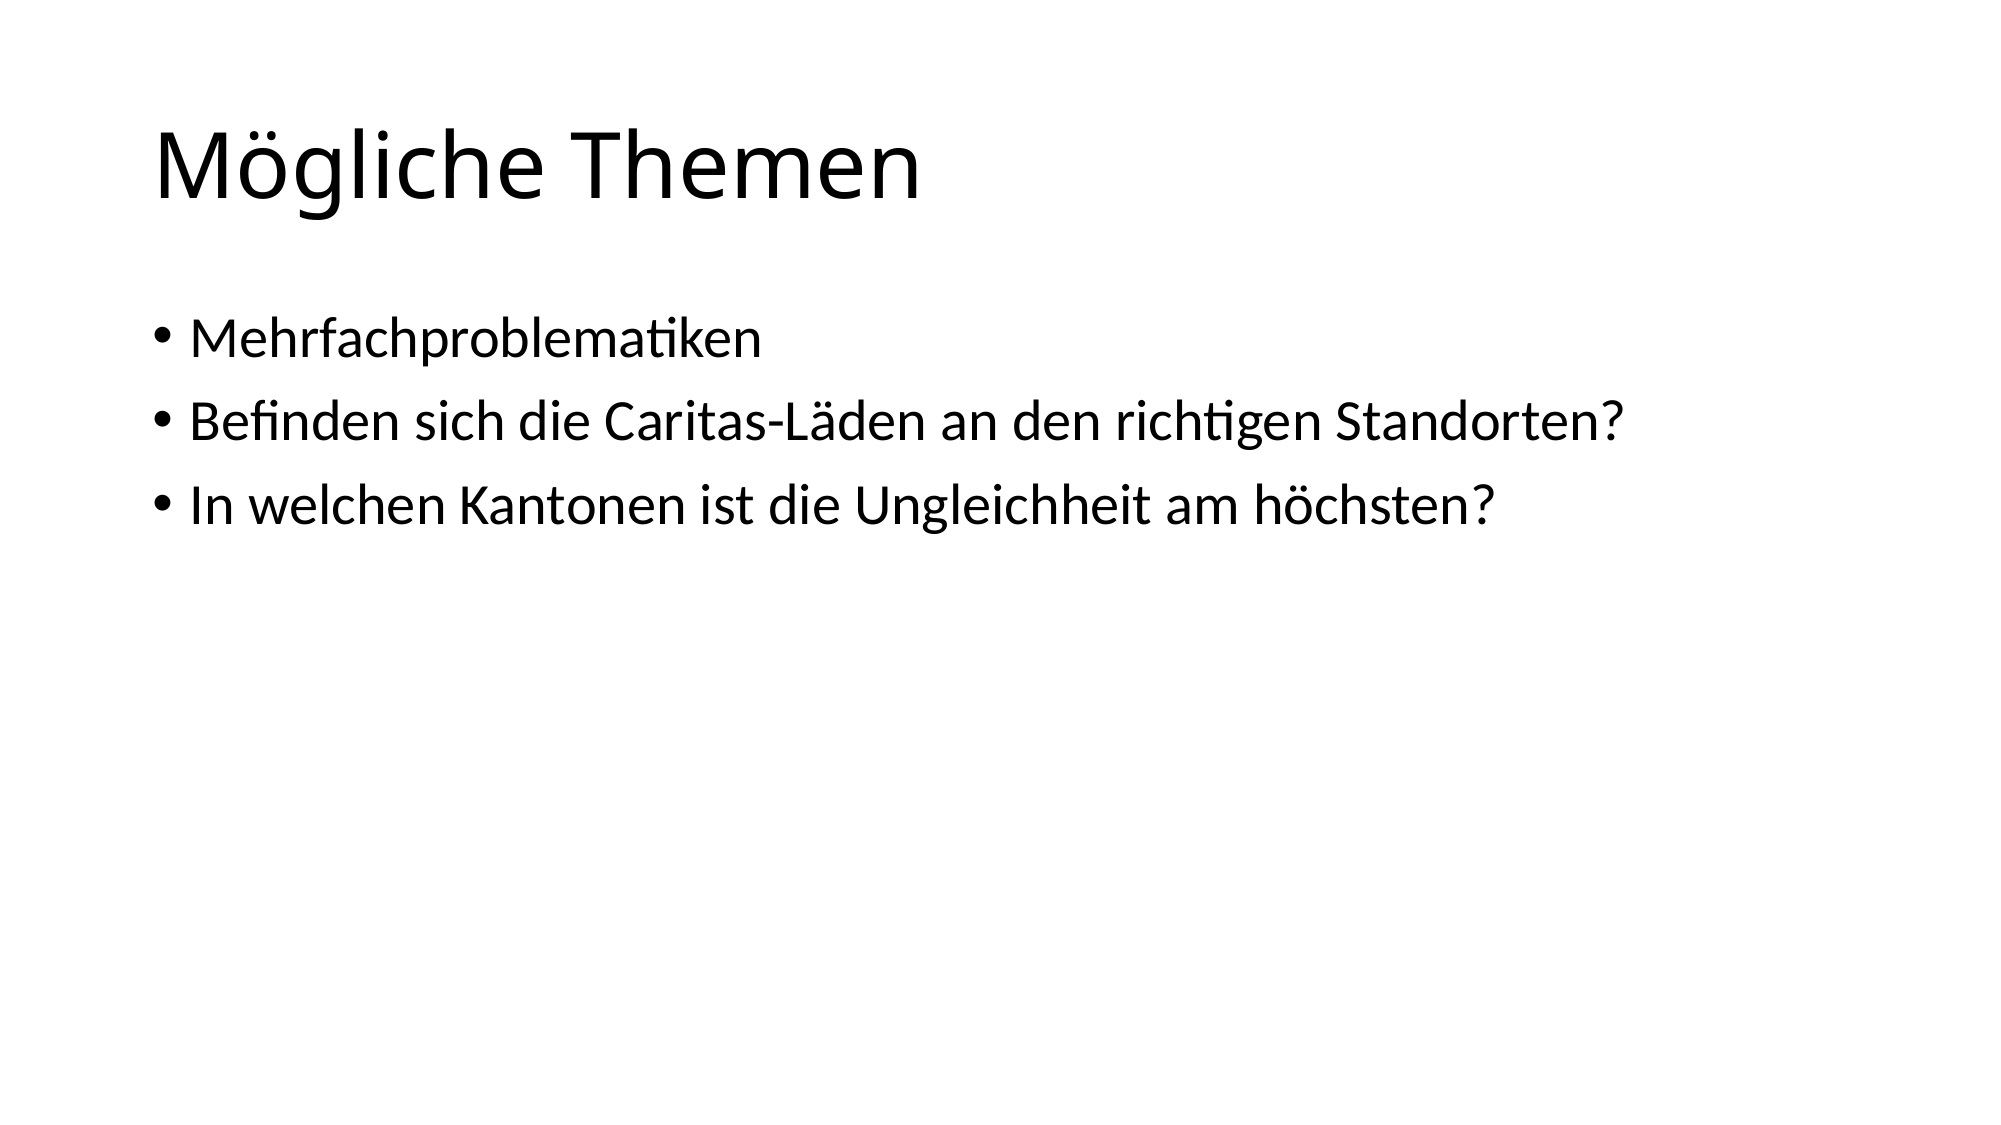

# Mögliche Themen
Mehrfachproblematiken
Befinden sich die Caritas-Läden an den richtigen Standorten?
In welchen Kantonen ist die Ungleichheit am höchsten?